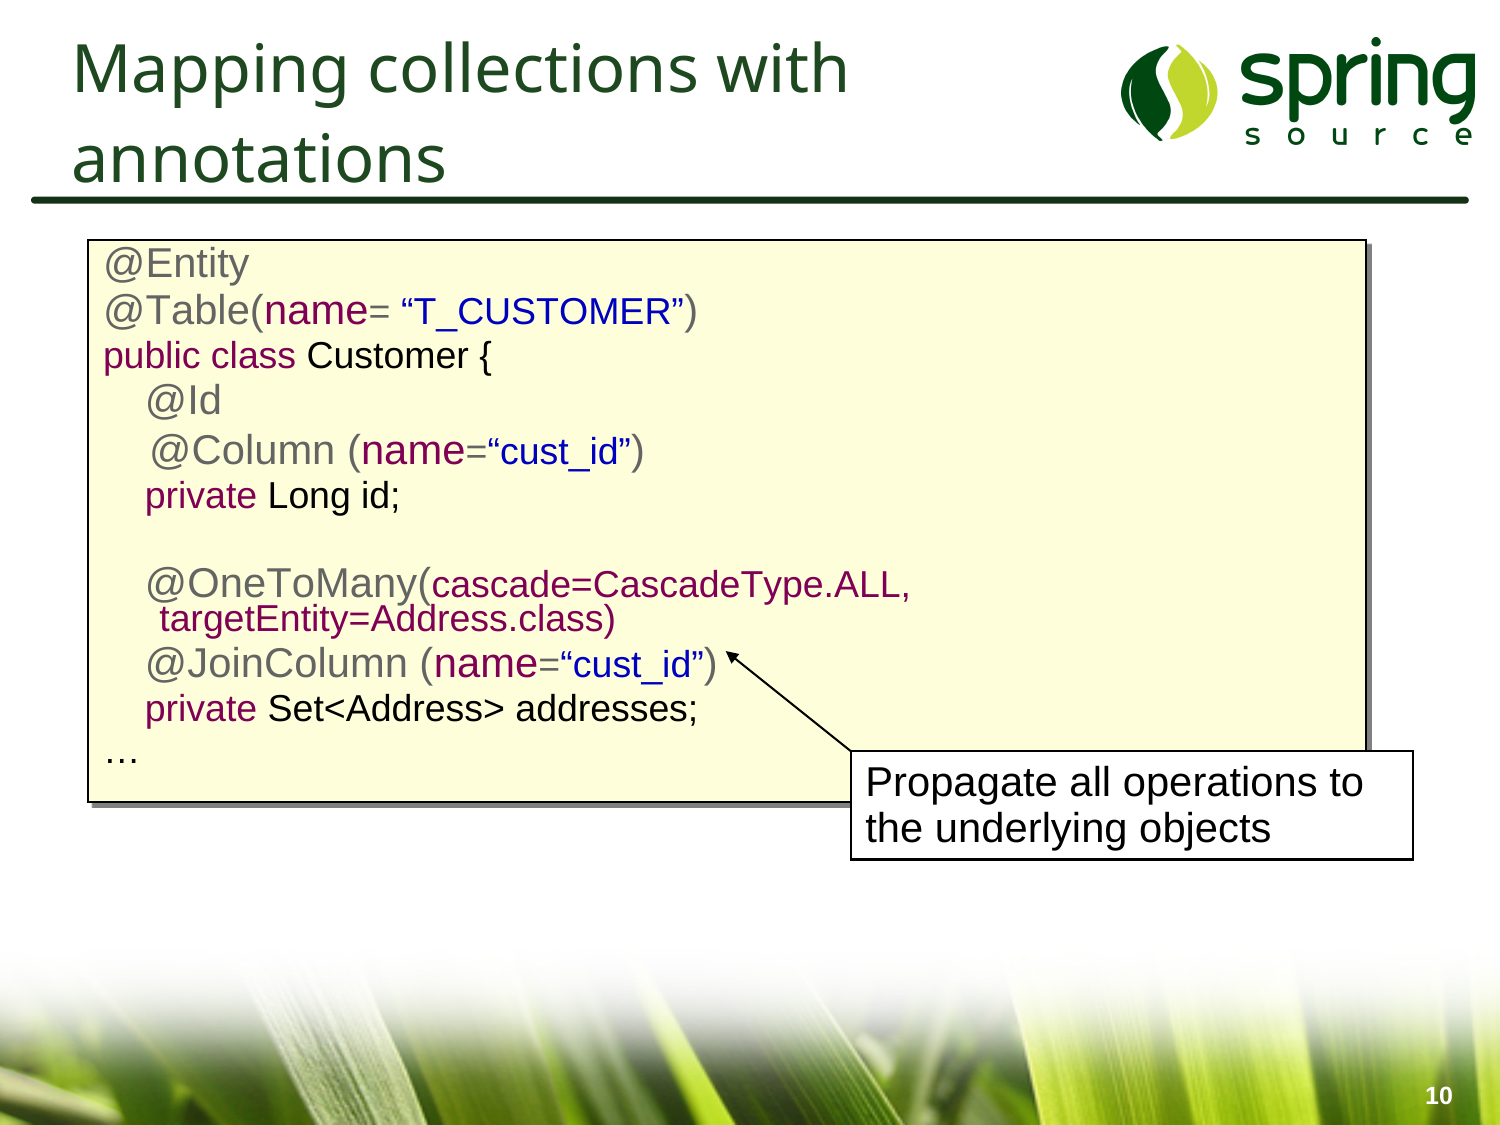

# Mapping collections with annotations
@Entity
@Table(name= “T_CUSTOMER”)
public class Customer {
 @Id
 @Column (name=“cust_id”)
 private Long id;
 @OneToMany(cascade=CascadeType.ALL, targetEntity=Address.class)
 @JoinColumn (name=“cust_id”)
 private Set<Address> addresses;
…
Propagate all operations to the underlying objects